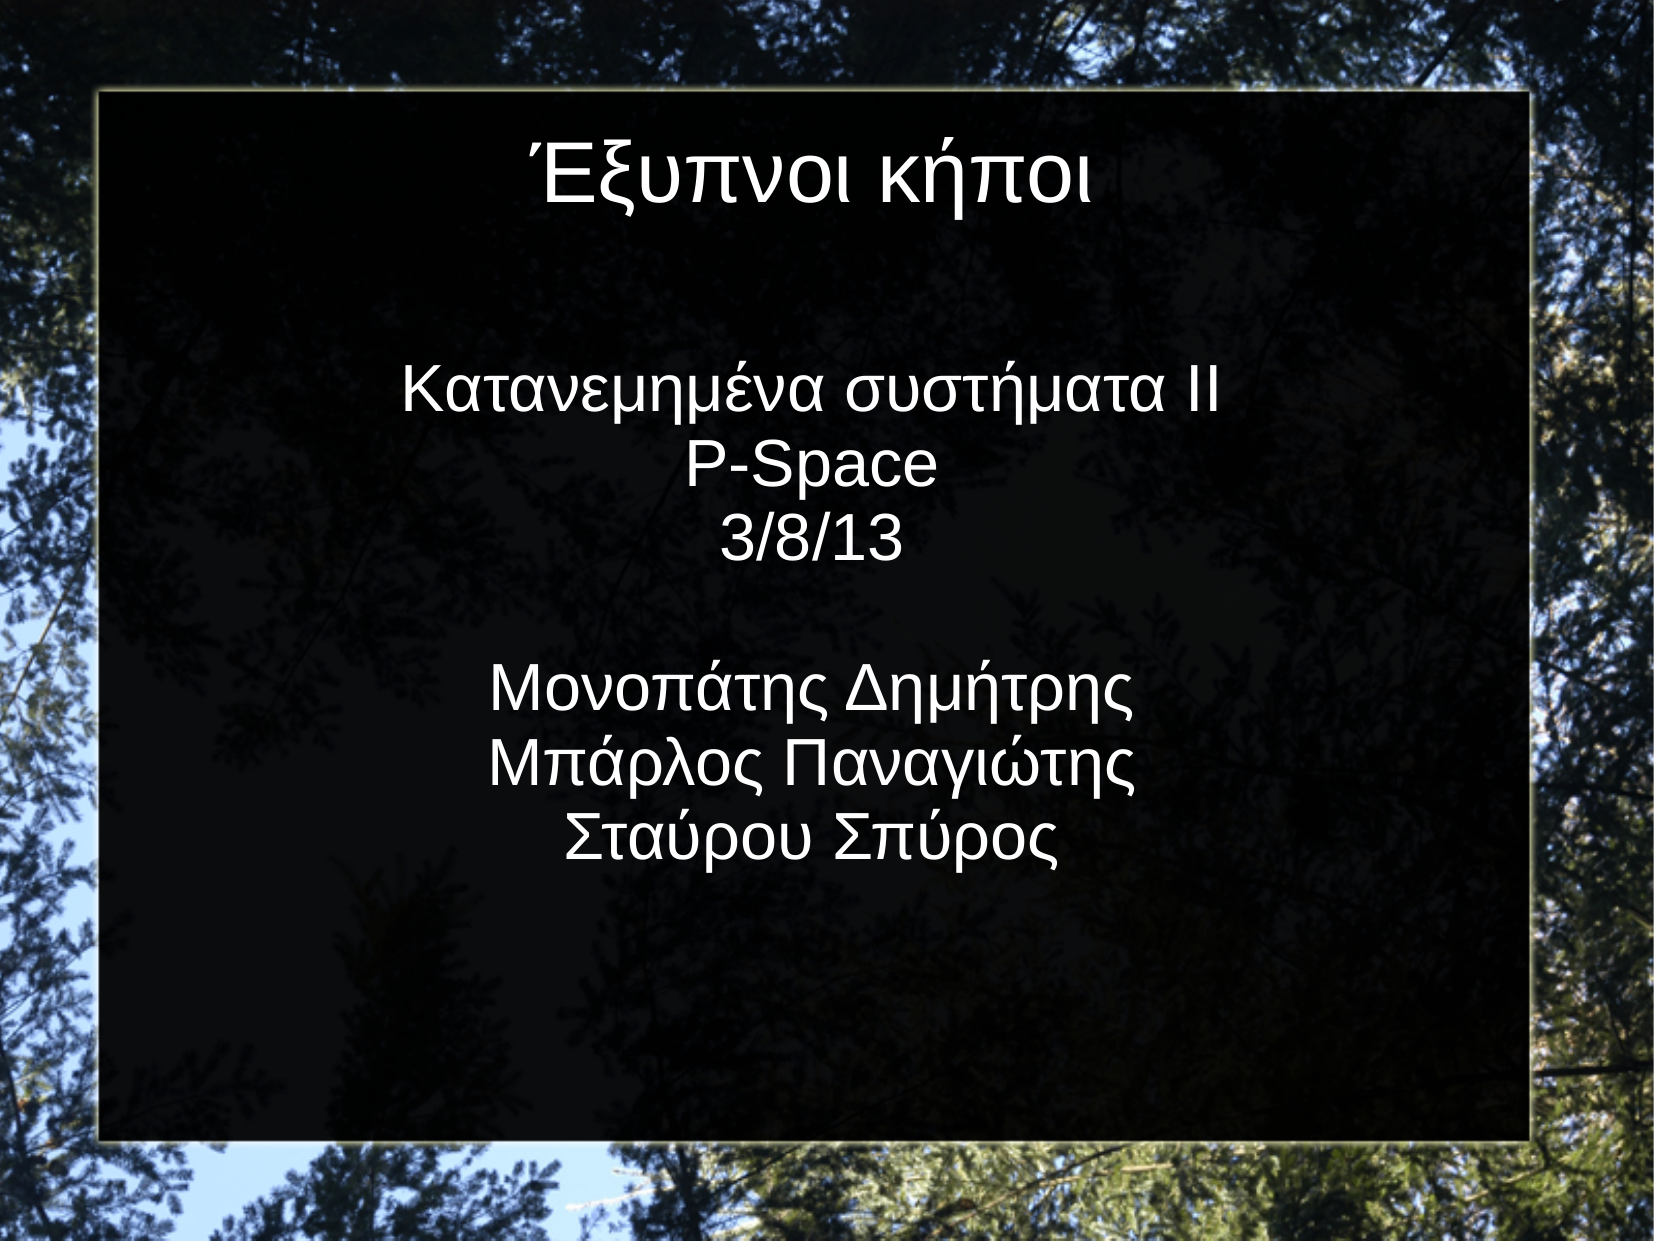

# Έξυπνοι κήποι
Κατανεμημένα συστήματα ΙΙ
P-Space
3/8/13
Μονοπάτης Δημήτρης
Μπάρλος Παναγιώτης
Σταύρου Σπύρος